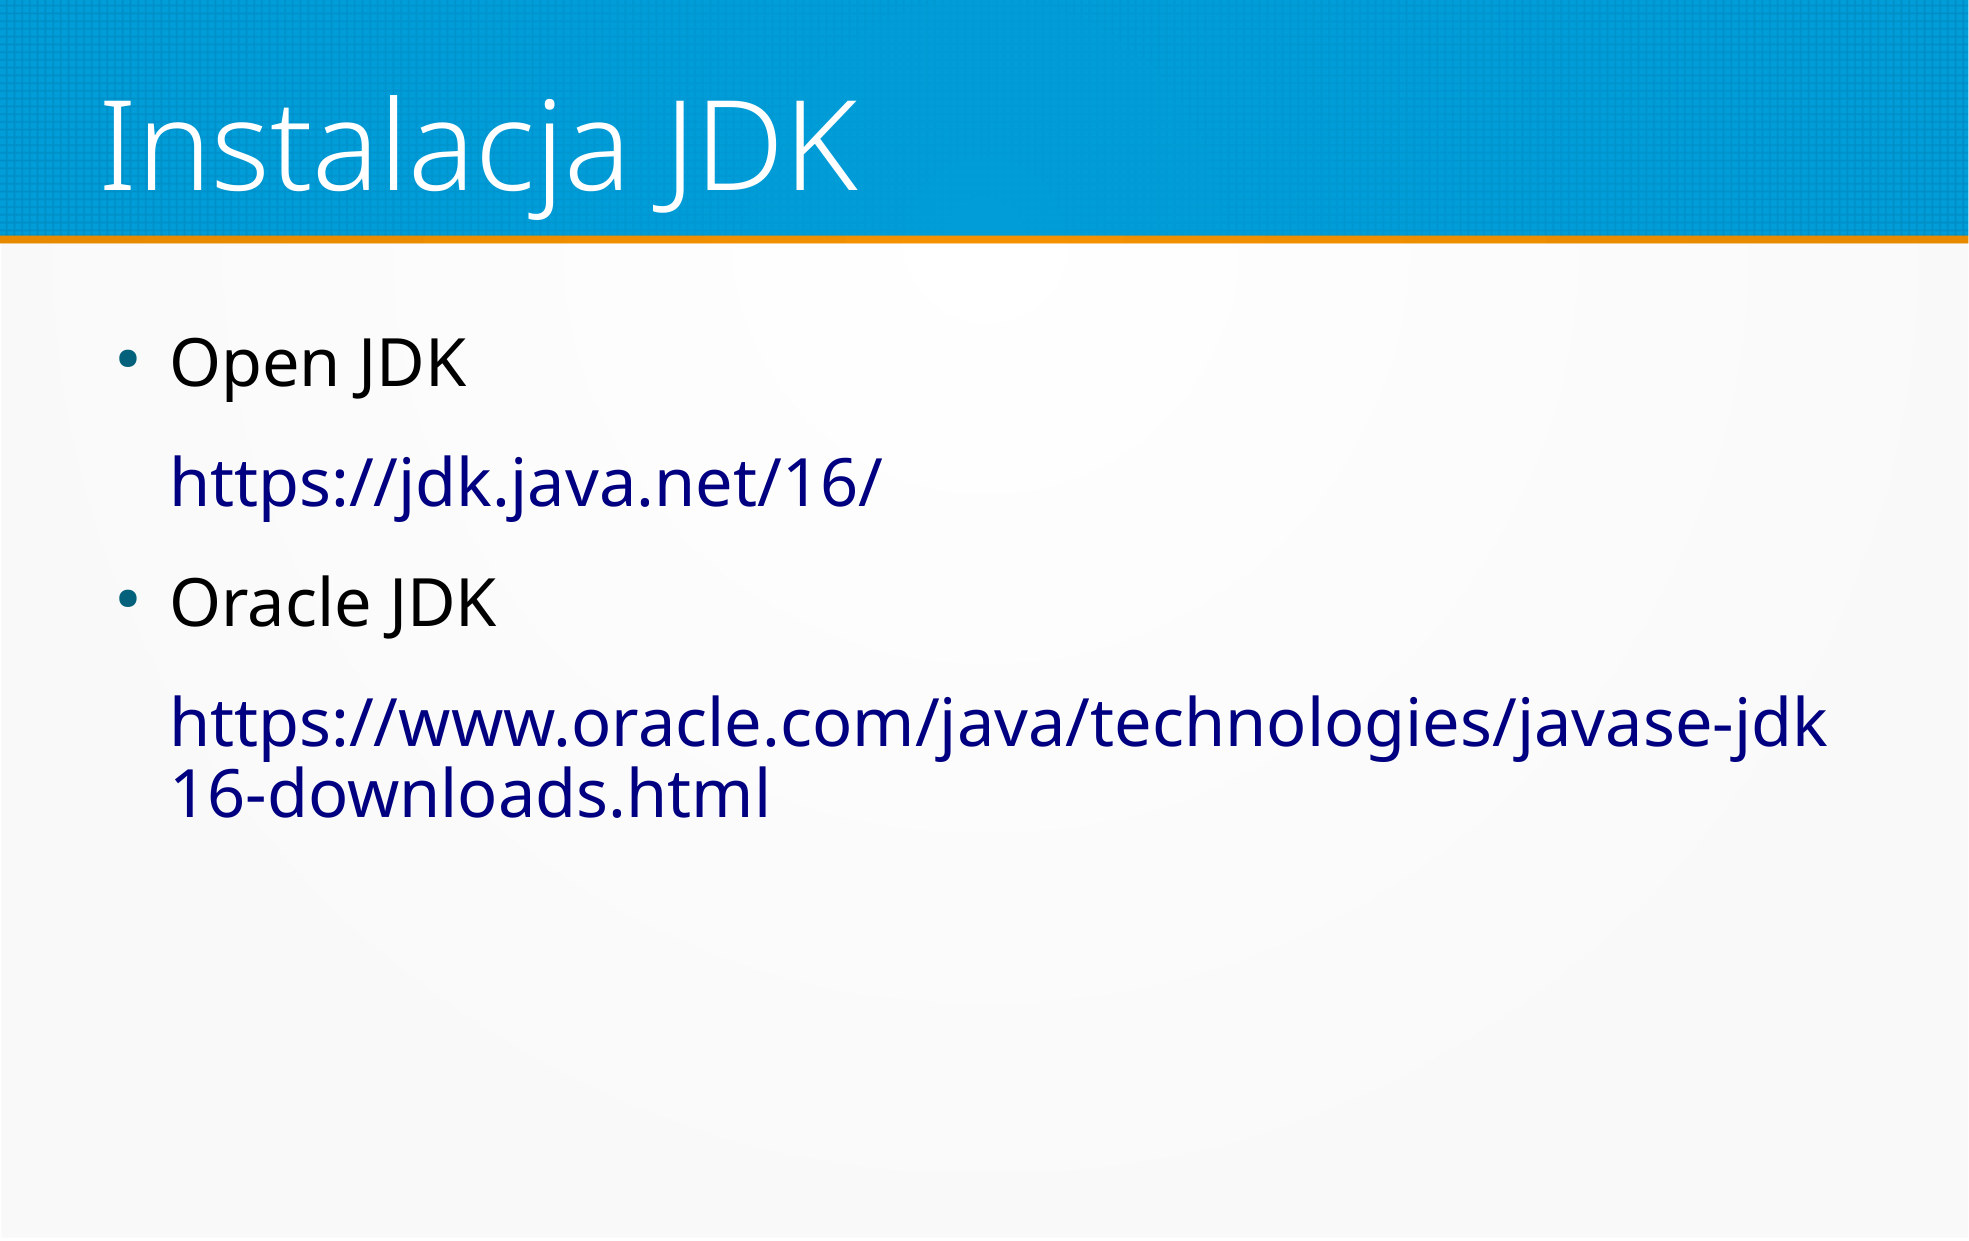

# Instalacja JDK
Open JDK
https://jdk.java.net/16/
Oracle JDK
https://www.oracle.com/java/technologies/javase-jdk16-downloads.html